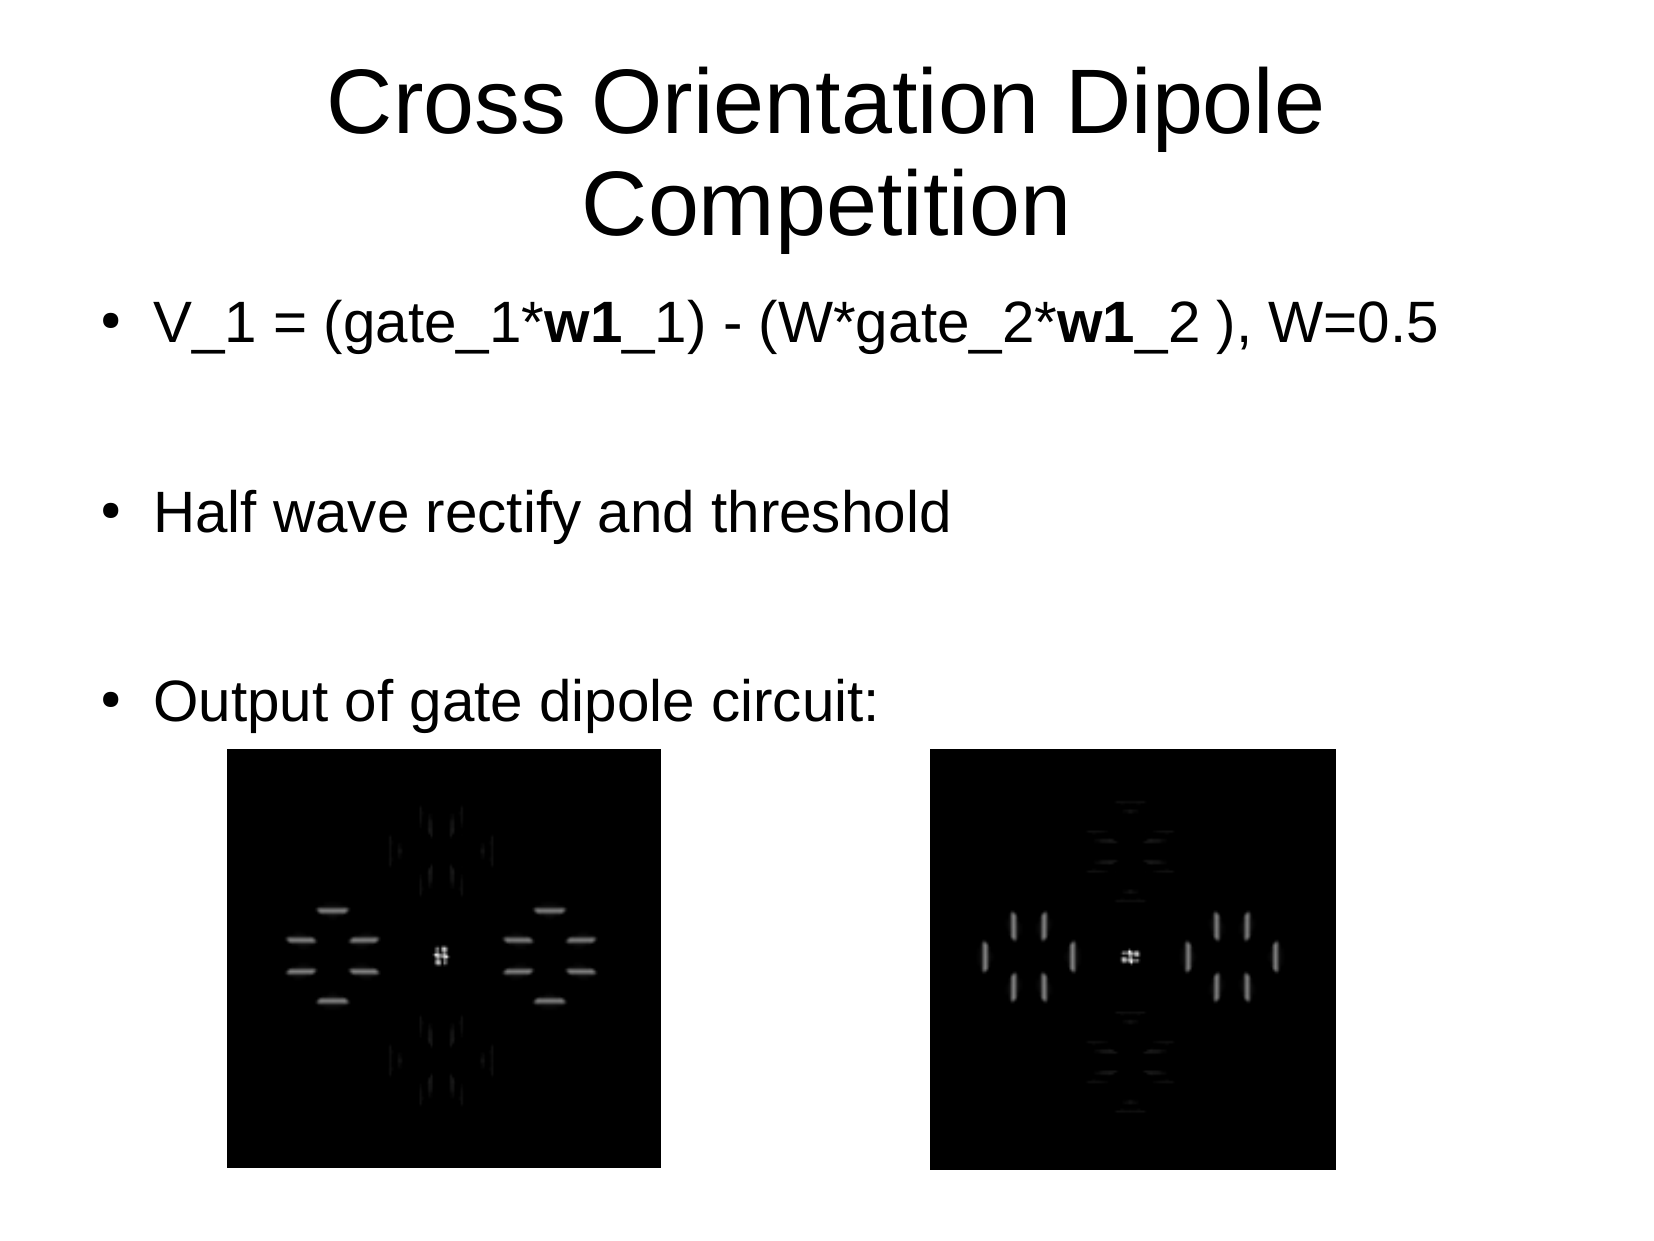

# Cross Orientation Dipole Competition
V_1 = (gate_1*w1_1) - (W*gate_2*w1_2 ), W=0.5
Half wave rectify and threshold
Output of gate dipole circuit: